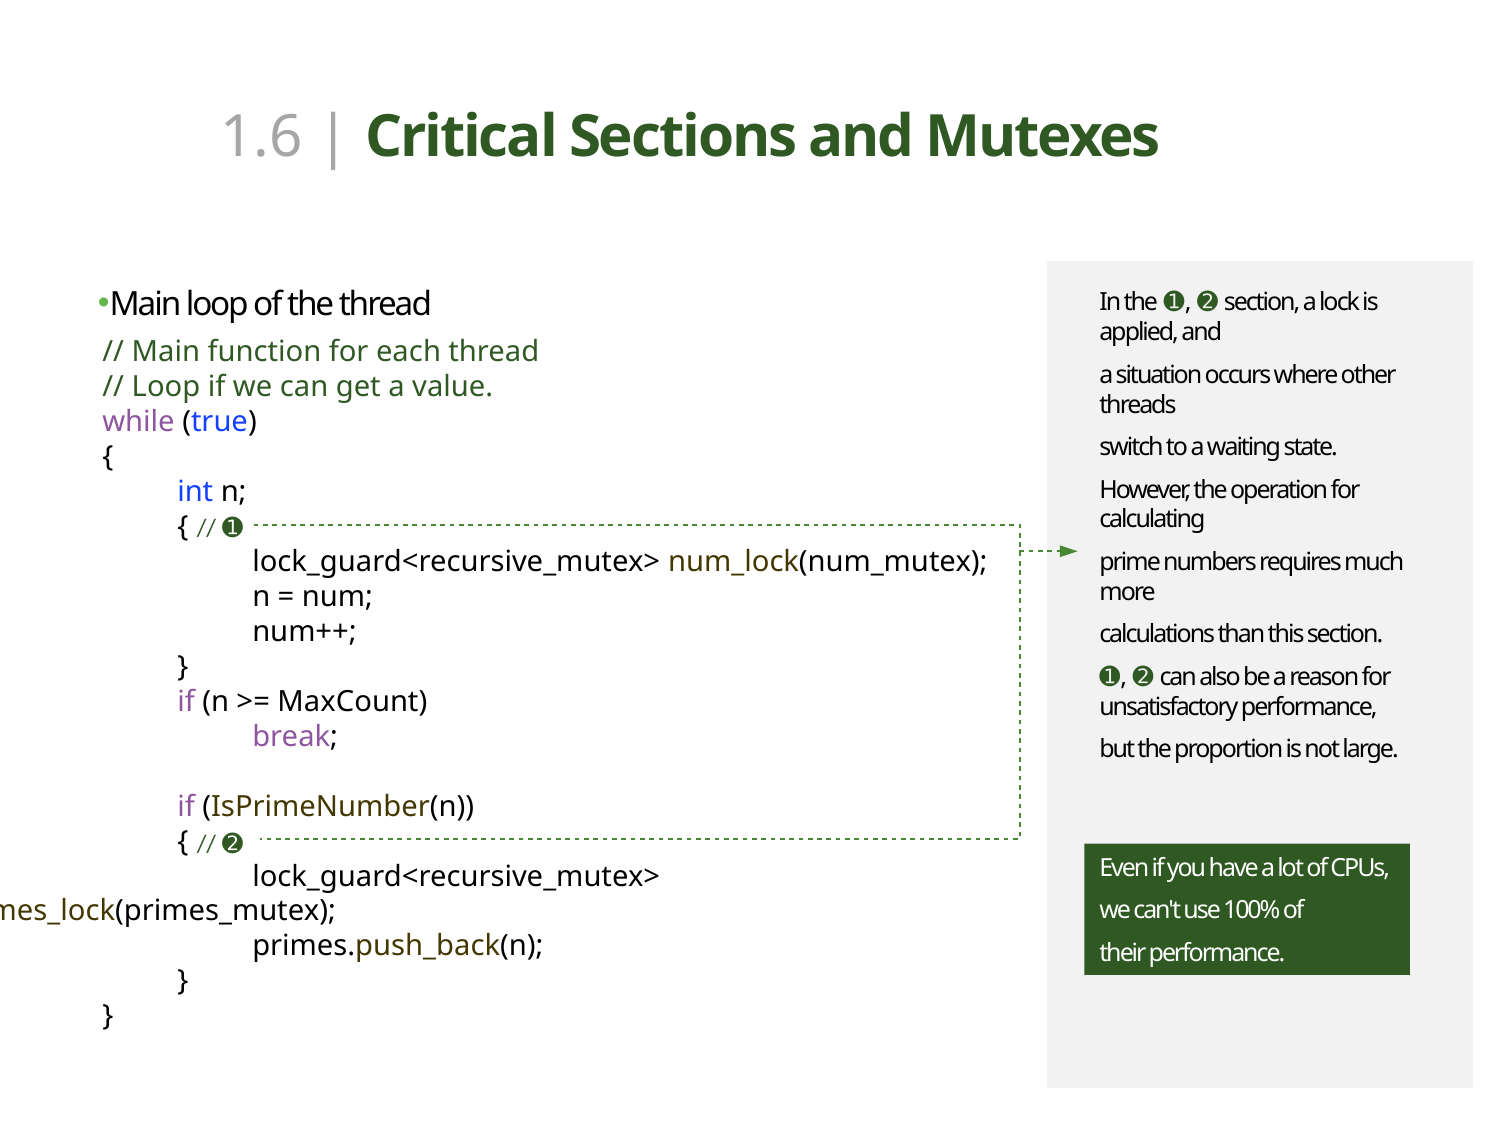

1.6 | Critical Sections and Mutexes
Main loop of the thread
In the ➊, ➋ section, a lock is applied, and
a situation occurs where other threads
switch to a waiting state.
However, the operation for calculating
prime numbers requires much more
calculations than this section.
➊, ➋ can also be a reason for unsatisfactory performance,
but the proportion is not large.
		// Main function for each thread
 // Loop if we can get a value.
 while (true)
		{
			int n;
			{
				lock_guard<recursive_mutex> num_lock(num_mutex);
				n = num;
				num++;
			}
			if (n >= MaxCount)
				break;
			if (IsPrimeNumber(n))
			{
				lock_guard<recursive_mutex> primes_lock(primes_mutex);
				primes.push_back(n);
			}
		}
// ➊
// ➋
Even if you have a lot of CPUs,
we can't use 100% of
their performance.